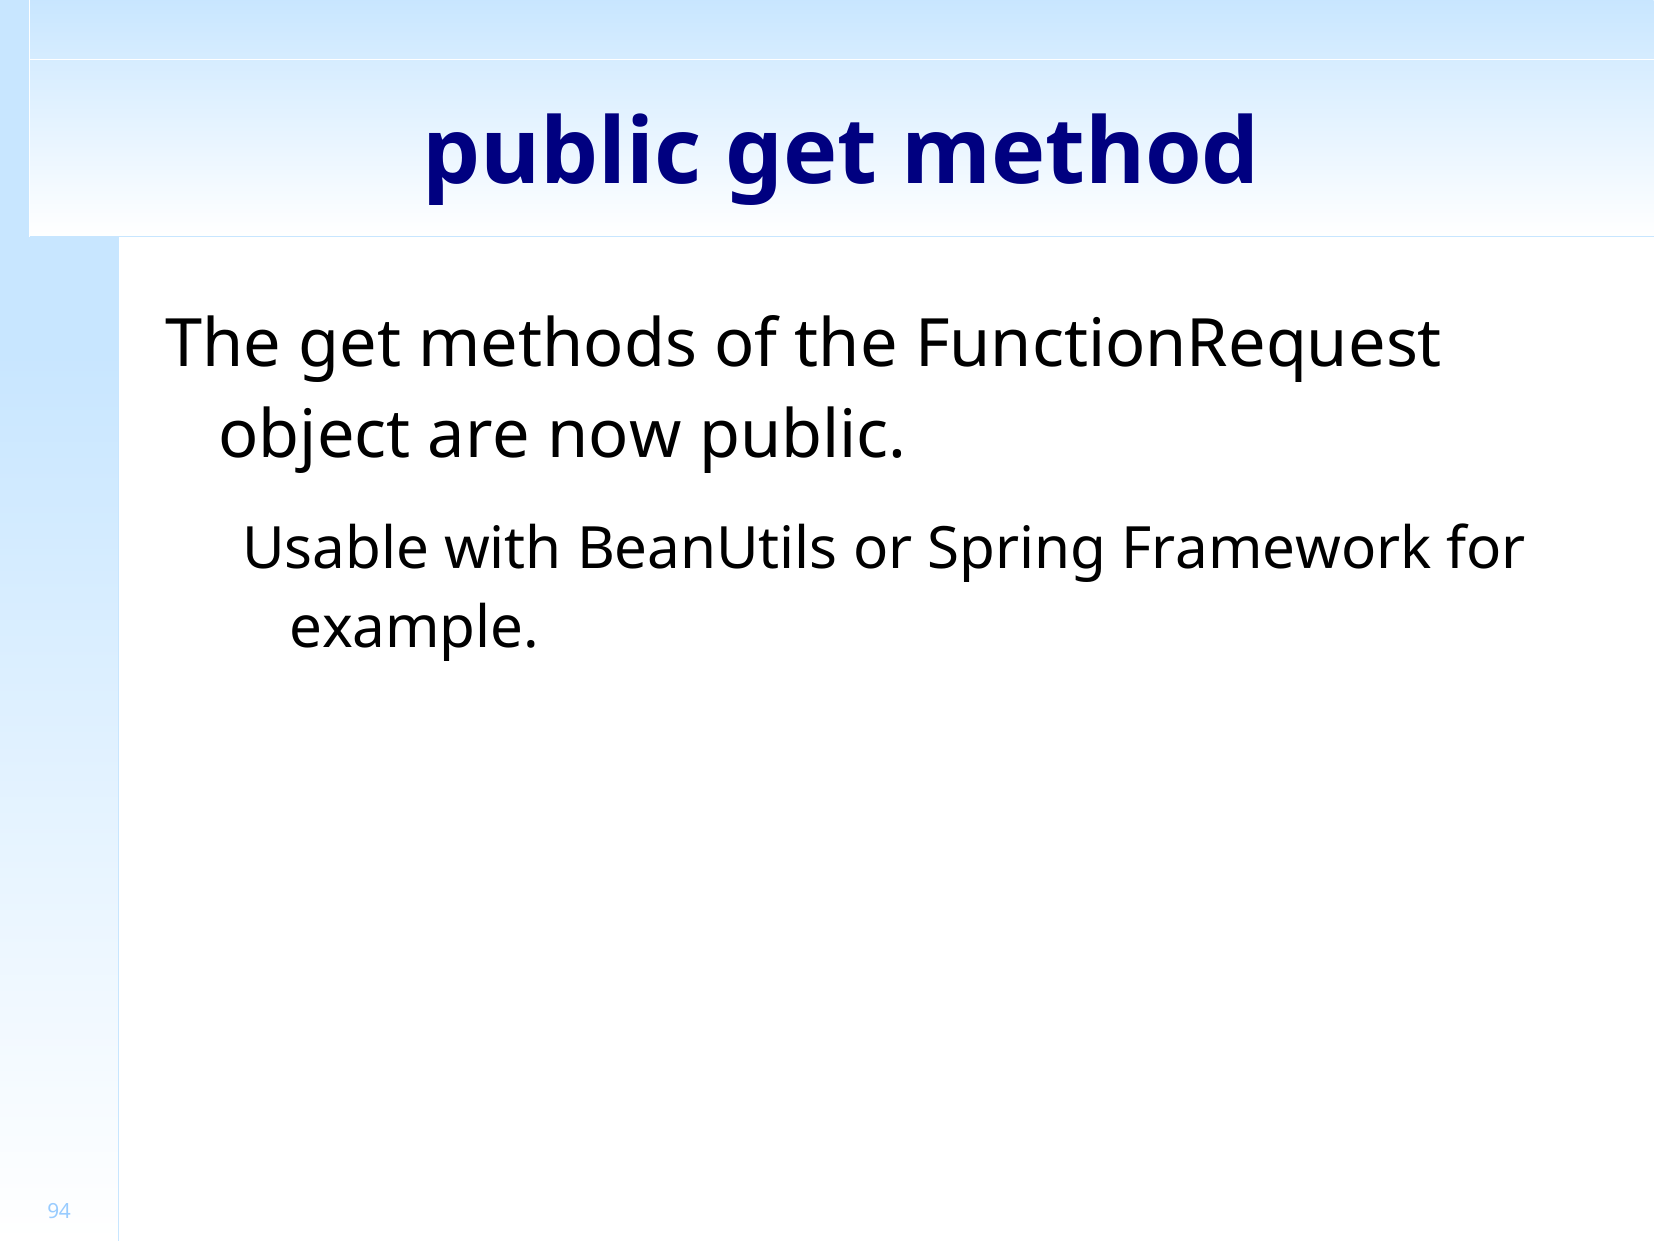

# public get method
The get methods of the FunctionRequest object are now public.
Usable with BeanUtils or Spring Framework for example.